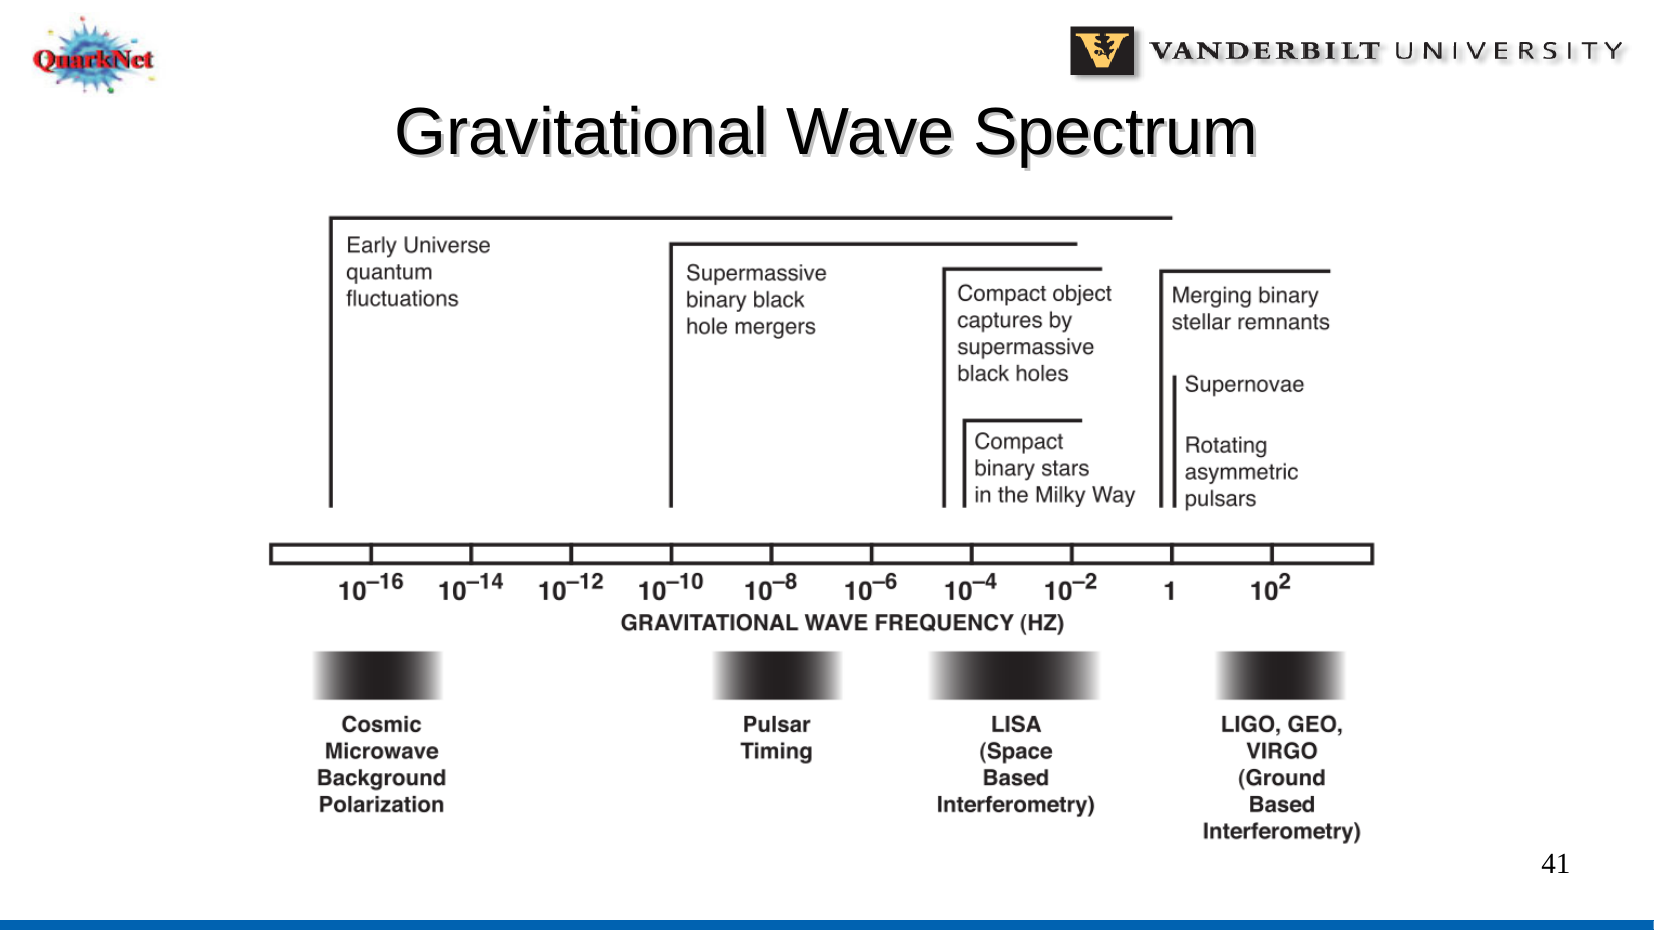

# Gravitational Wave Spectrum
Gabella GravWaves
41